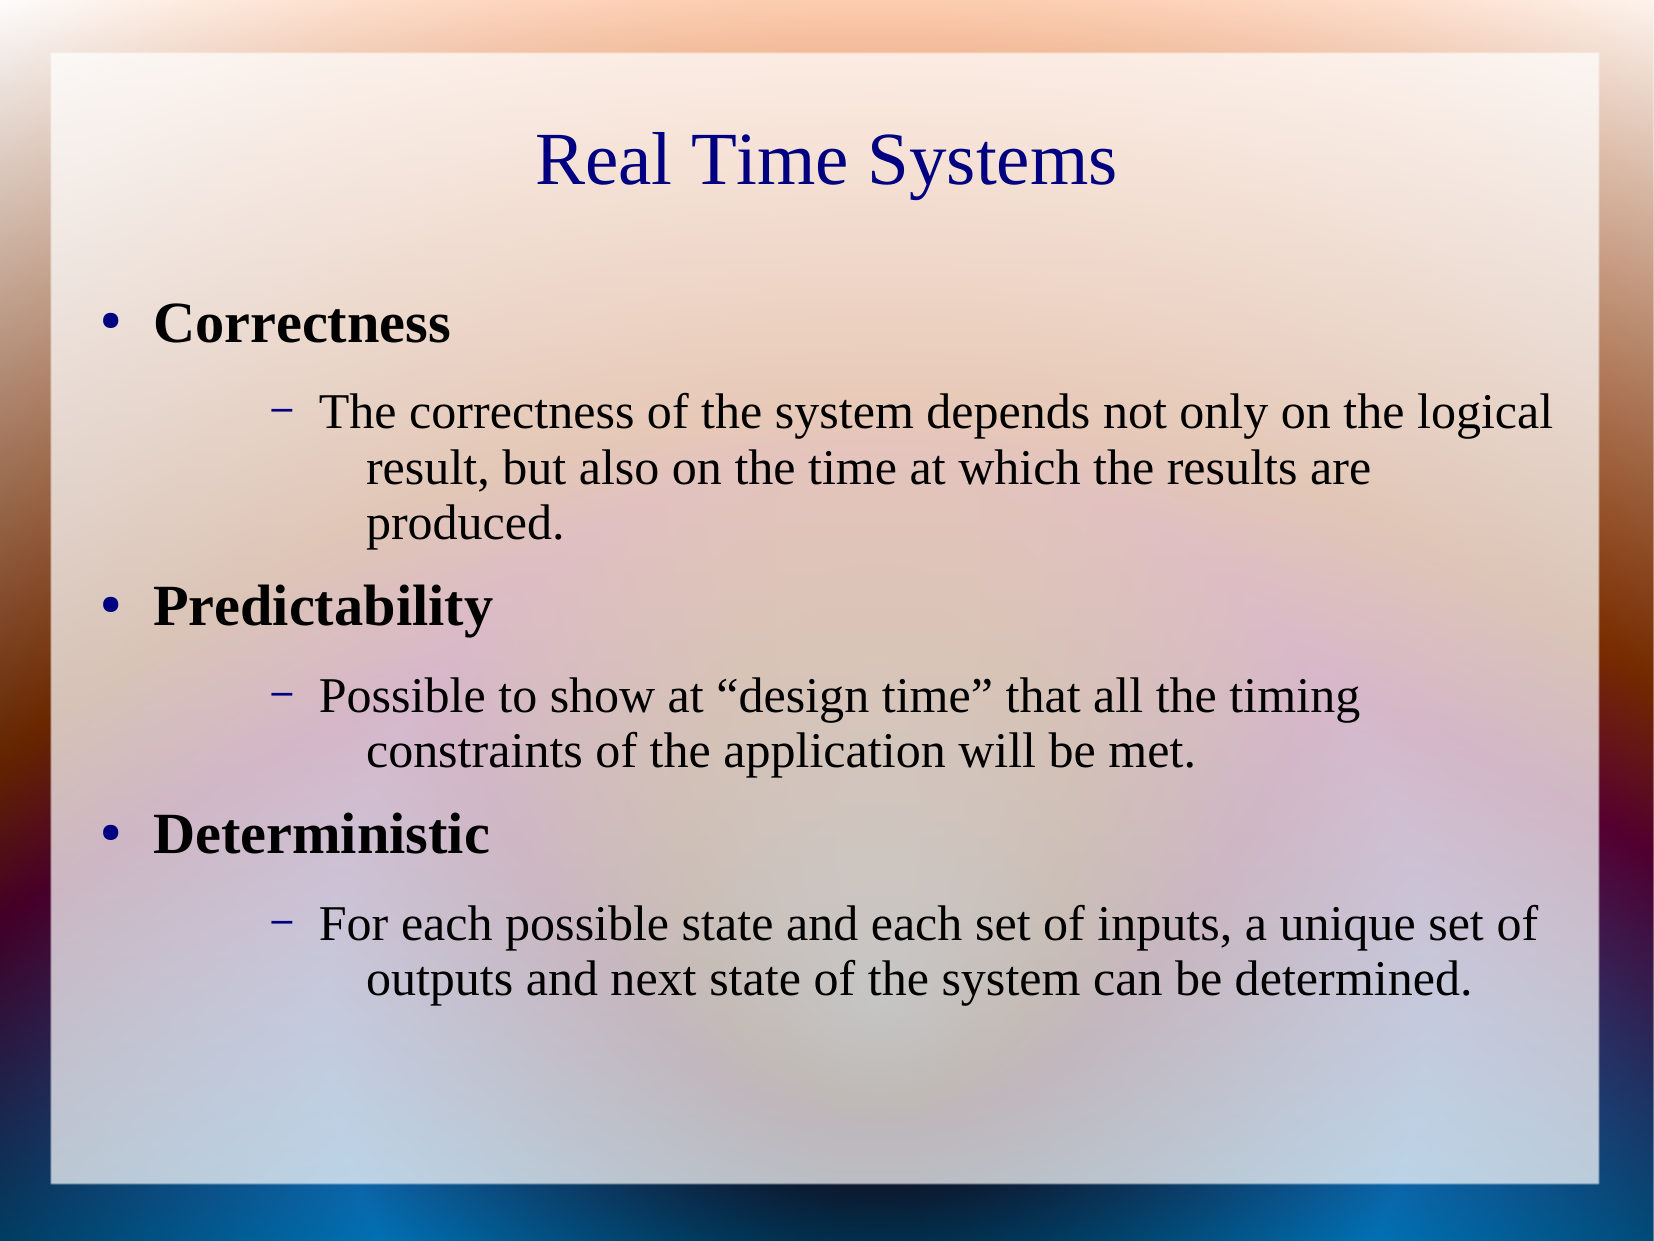

# Real Time Systems
Correctness
The correctness of the system depends not only on the logical result, but also on the time at which the results are produced.
Predictability
Possible to show at “design time” that all the timing constraints of the application will be met.
Deterministic
For each possible state and each set of inputs, a unique set of outputs and next state of the system can be determined.